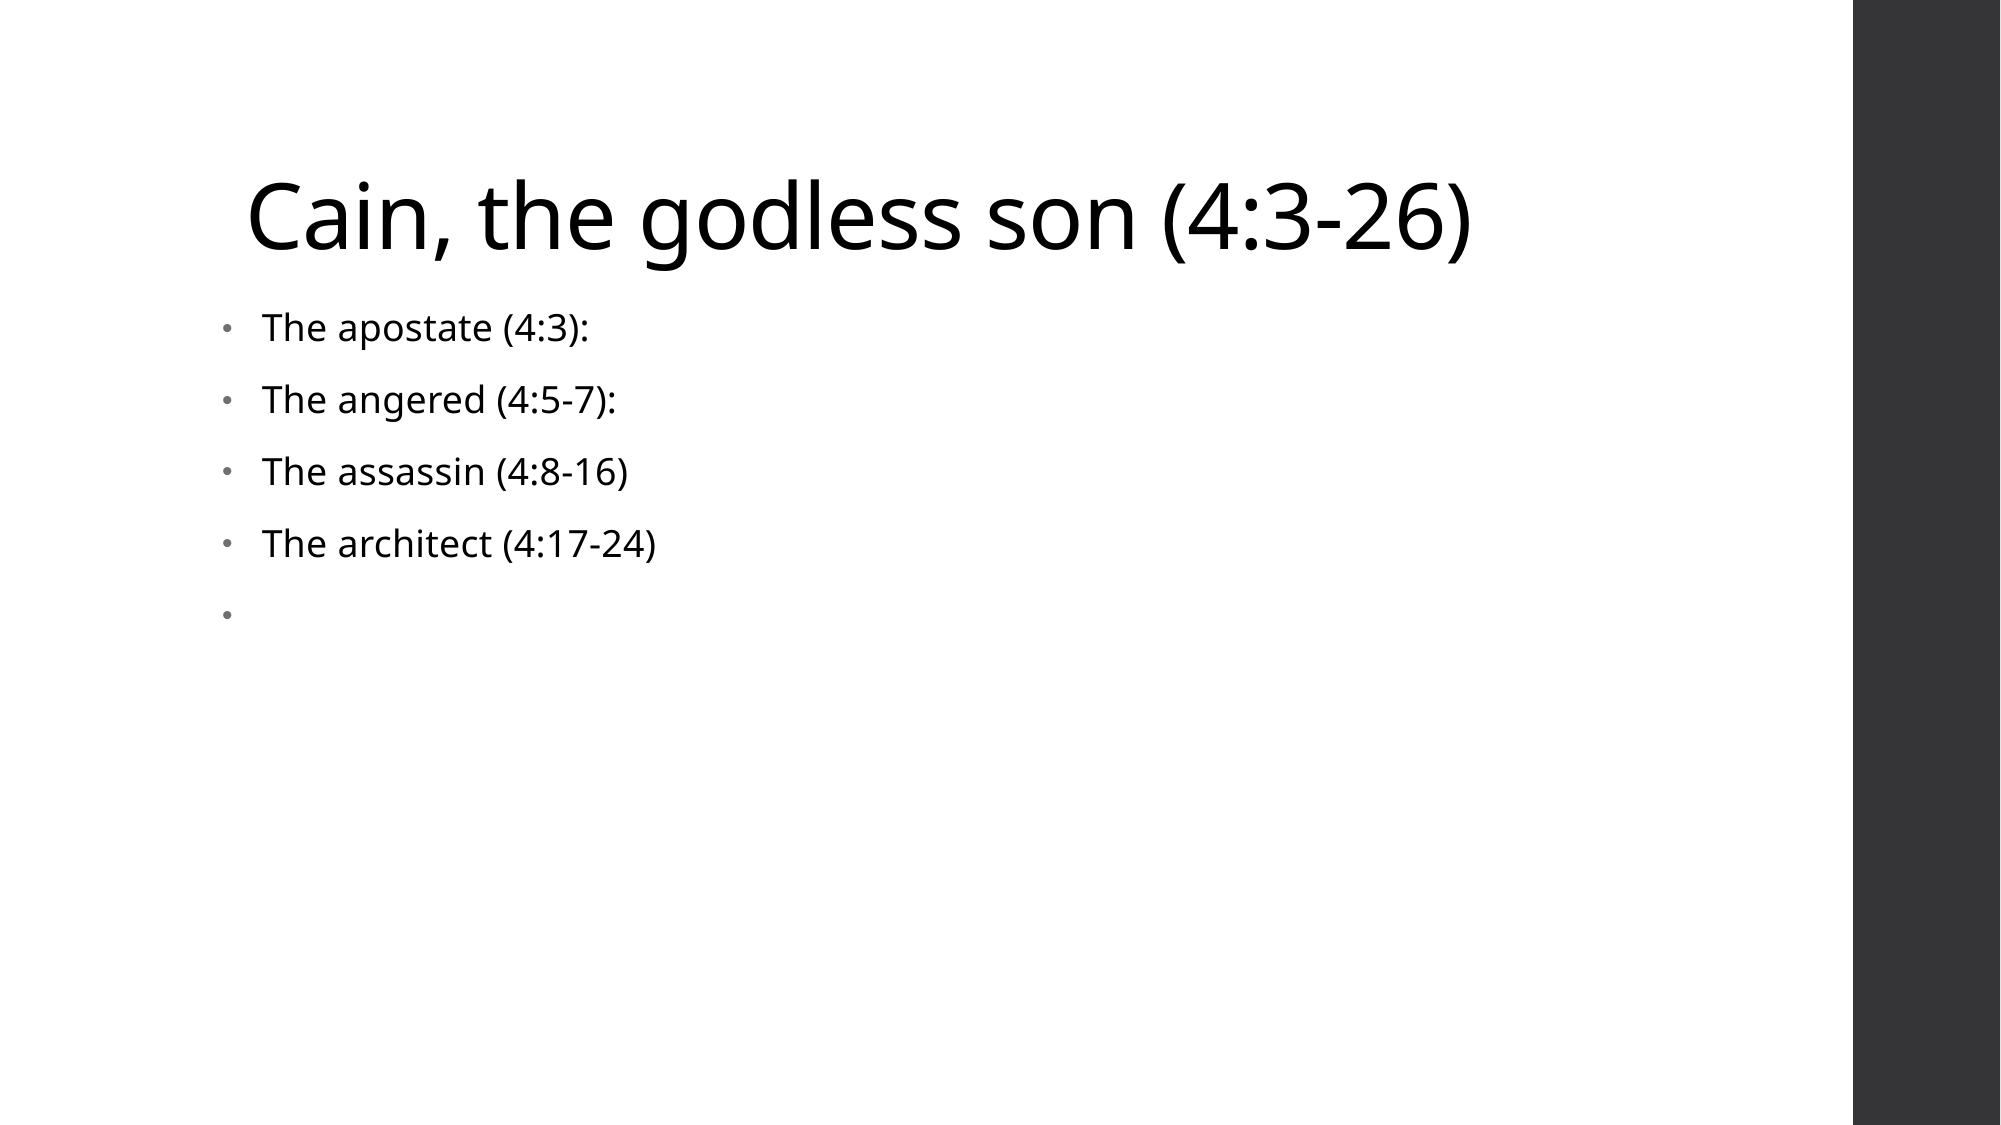

# Cain, the godless son (4:3-26)
 The apostate (4:3):
 The angered (4:5-7):
 The assassin (4:8-16)
 The architect (4:17-24)